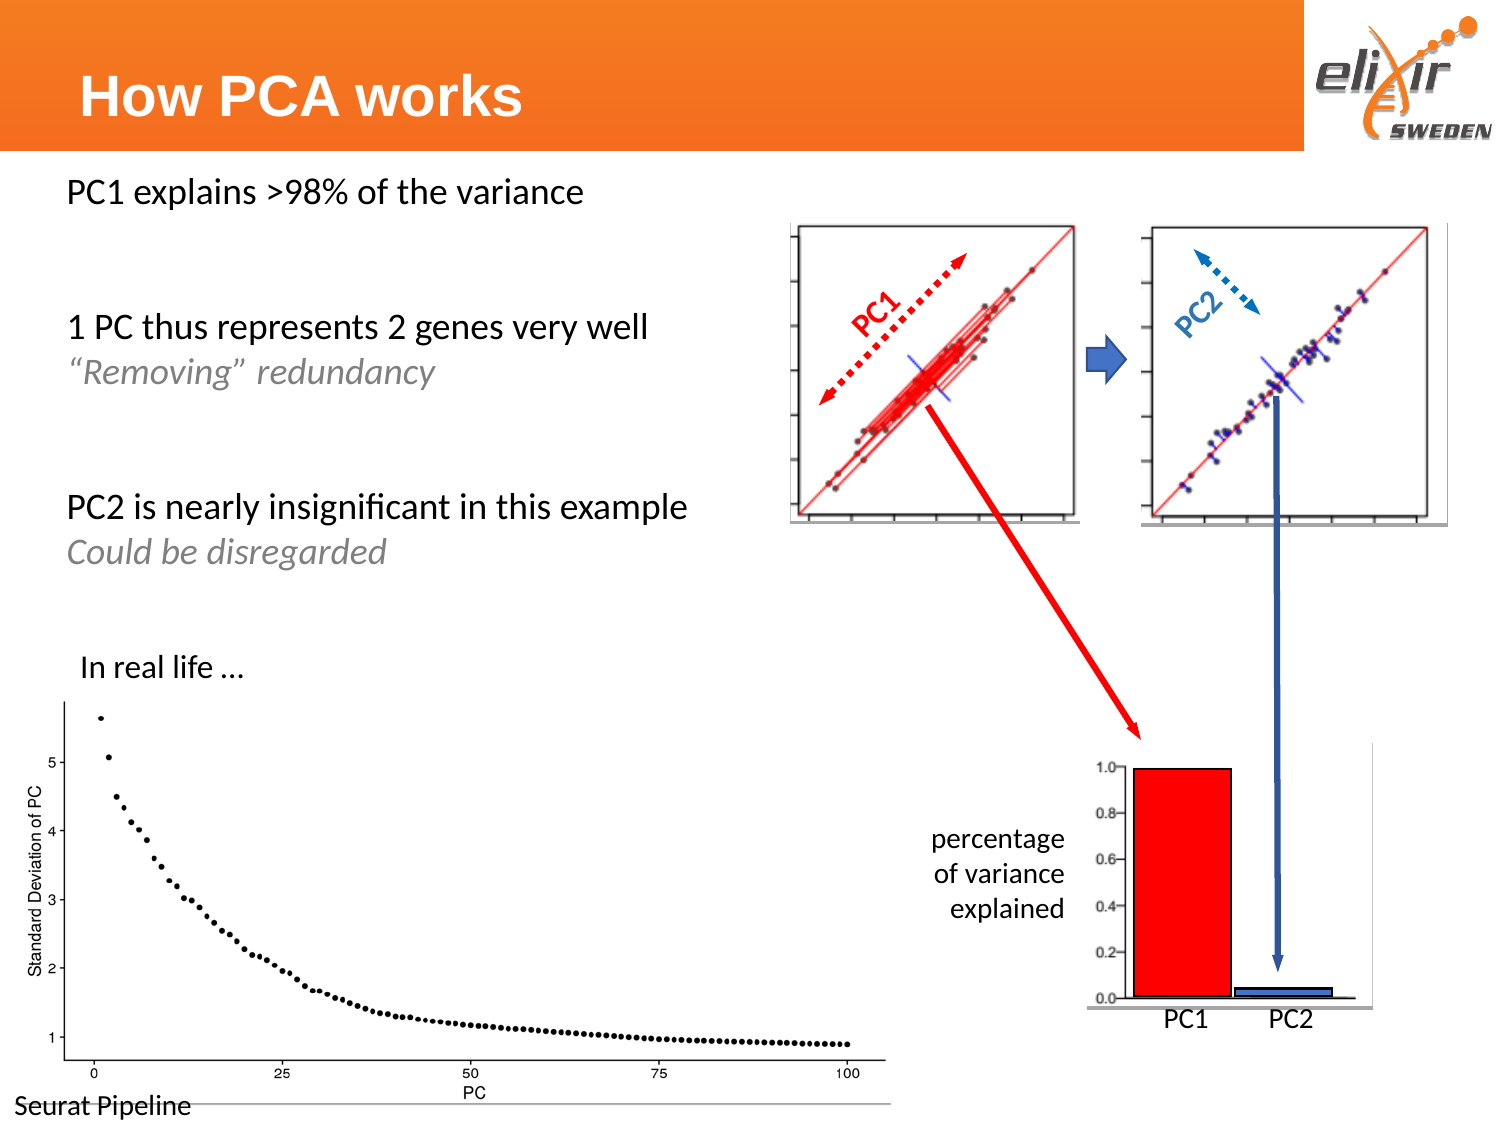

How PCA works
PC1 explains >98% of the variance
1 PC thus represents 2 genes very well
“Removing” redundancy
PC2 is nearly insignificant in this example
Could be disregarded
PC1
PC2
In real life …
percentage
of variance
explained
PC1
PC2
Seurat Pipeline